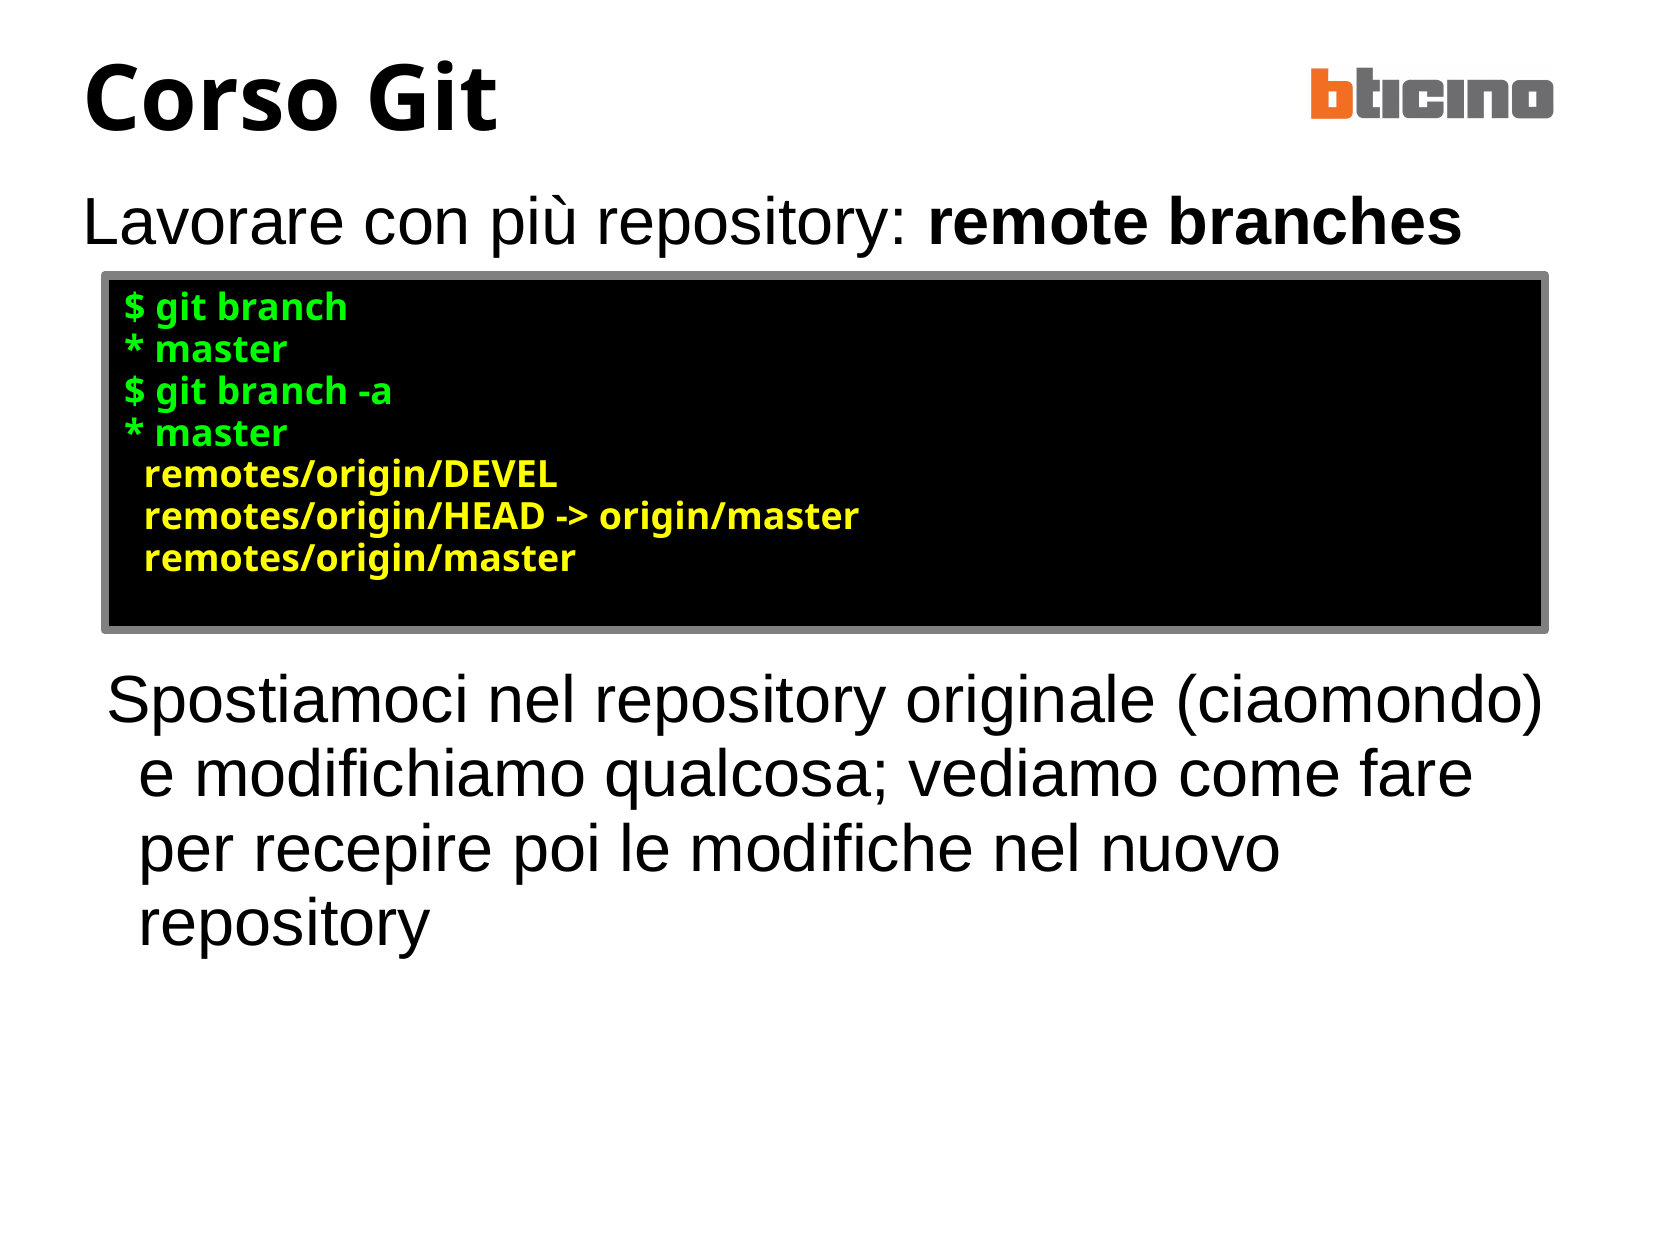

# Corso Git
Lavorare con più repository: remote branches
$ git branch
* master
$ git branch -a
* master
 remotes/origin/DEVEL
 remotes/origin/HEAD -> origin/master
 remotes/origin/master
Spostiamoci nel repository originale (ciaomondo) e modifichiamo qualcosa; vediamo come fare per recepire poi le modifiche nel nuovo repository